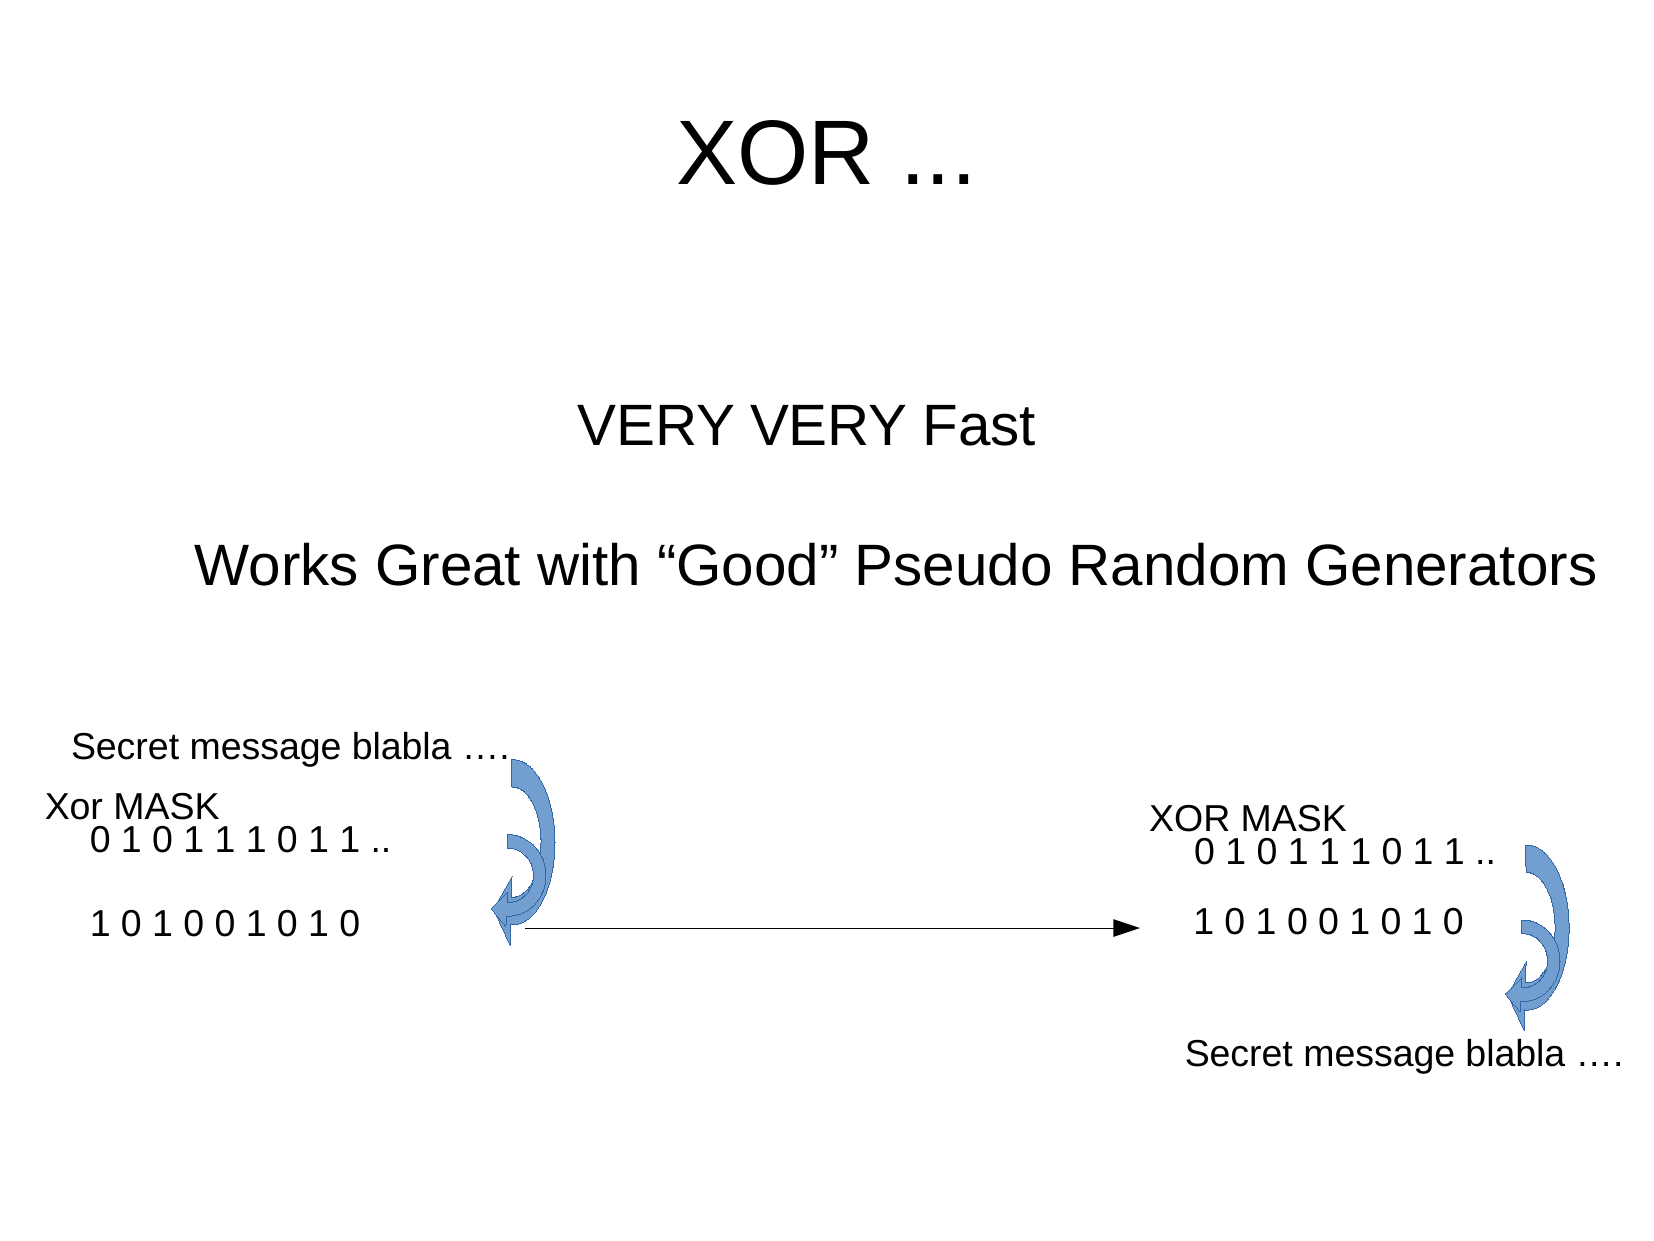

# XOR ...
VERY VERY Fast
Works Great with “Good” Pseudo Random Generators
Secret message blabla ….
Xor MASK
XOR MASK
0 1 0 1 1 1 0 1 1 ..
0 1 0 1 1 1 0 1 1 ..
 1 0 1 0 0 1 0 1 0
 1 0 1 0 0 1 0 1 0
Secret message blabla ….